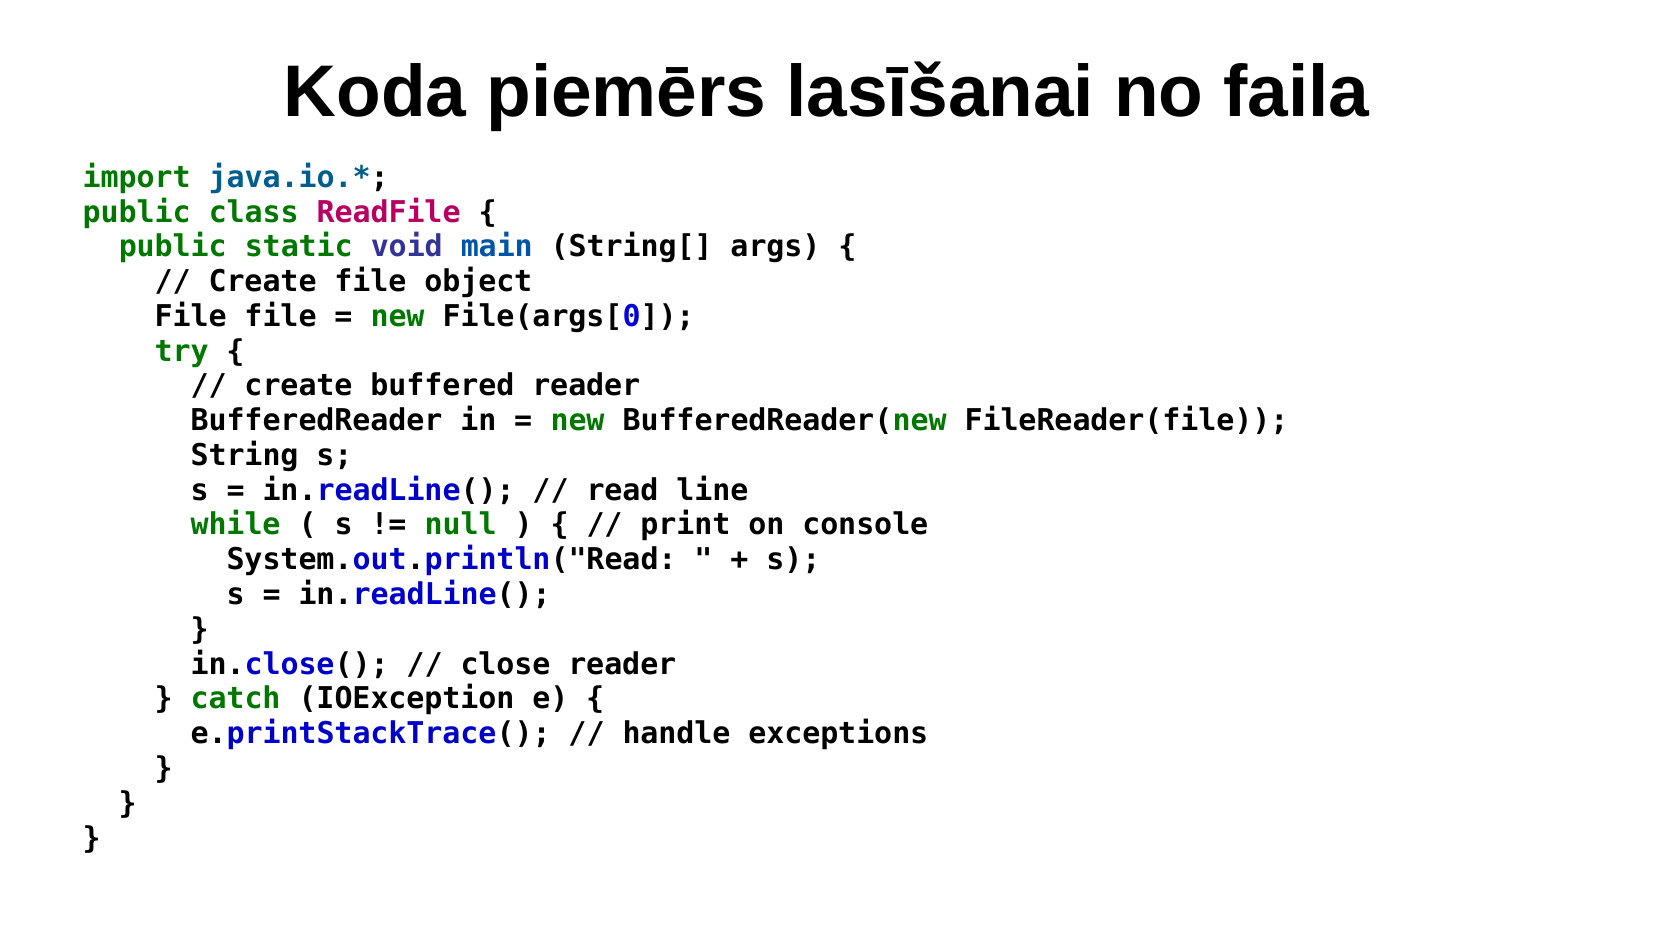

# Koda piemērs lasīšanai no faila
import java.io.*;
public class ReadFile {
 public static void main (String[] args) {
 // Create file object
 File file = new File(args[0]);
 try {
 // create buffered reader
 BufferedReader in = new BufferedReader(new FileReader(file));
 String s;
 s = in.readLine(); // read line
 while ( s != null ) { // print on console
 System.out.println("Read: " + s);
 s = in.readLine();
 }
 in.close(); // close reader
 } catch (IOException e) {
 e.printStackTrace(); // handle exceptions
 }
 }
}